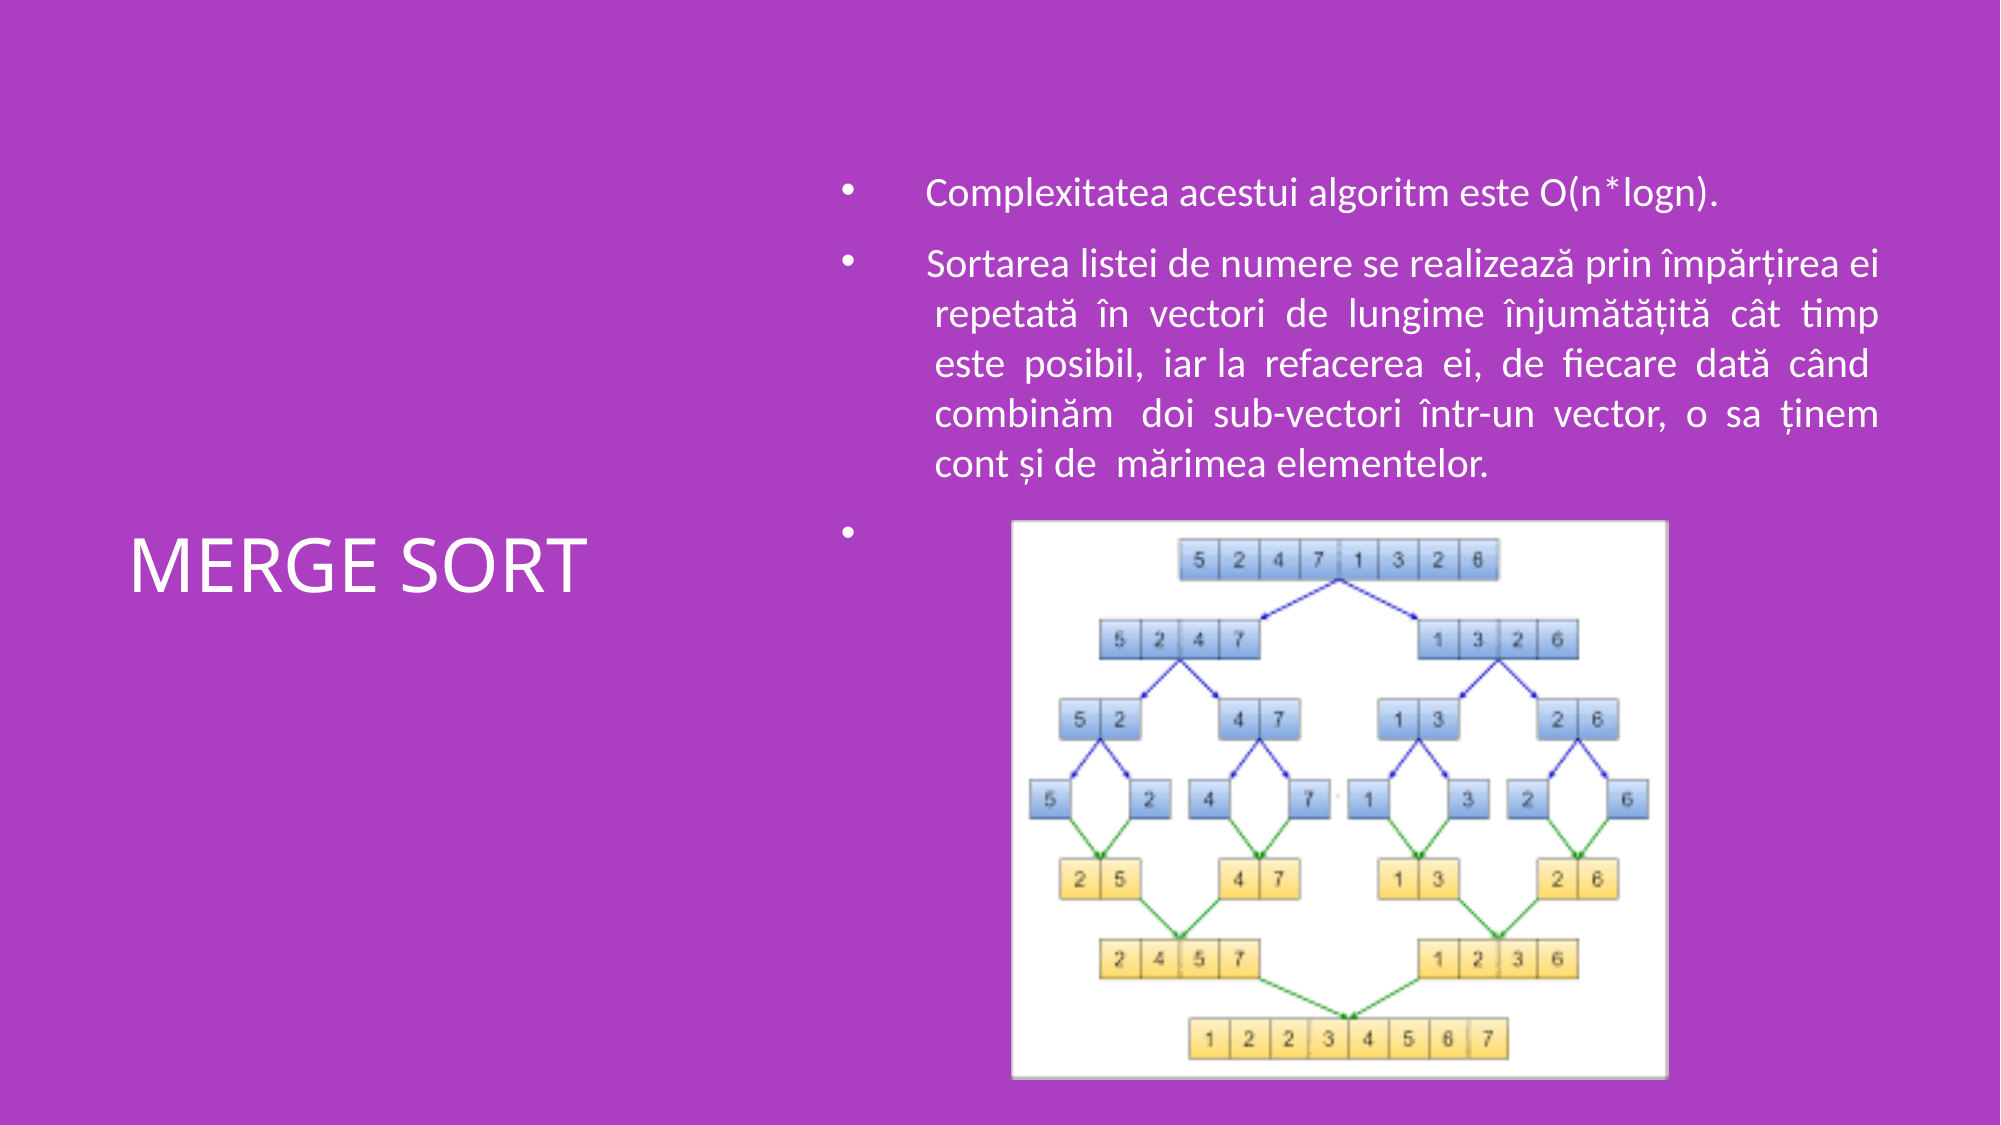

Complexitatea acestui algoritm este O(n*logn).
    Sortarea listei de numere se realizează prin împărțirea ei repetată în vectori de lungime înjumătățită cât timp este posibil, iar la refacerea ei, de fiecare dată când  combinăm  doi sub-vectori într-un vector, o sa ținem cont și de  mărimea elementelor.
# Merge sort